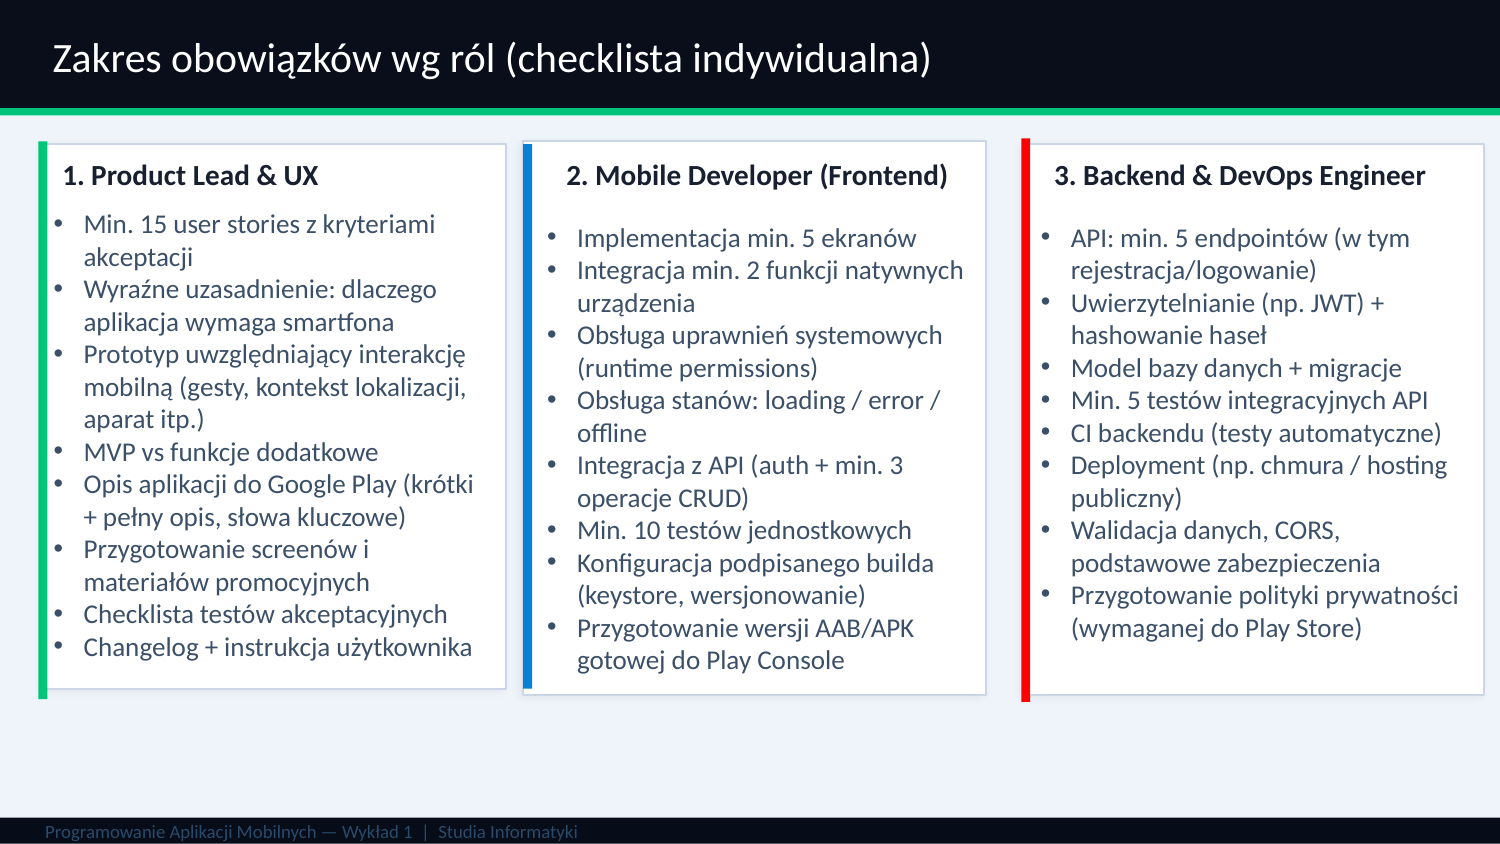

Zakres obowiązków wg ról (checklista indywidualna)
1. Product Lead & UX
2. Mobile Developer (Frontend)
3. Backend & DevOps Engineer
Min. 15 user stories z kryteriami akceptacji
Wyraźne uzasadnienie: dlaczego aplikacja wymaga smartfona
Prototyp uwzględniający interakcję mobilną (gesty, kontekst lokalizacji, aparat itp.)
MVP vs funkcje dodatkowe
Opis aplikacji do Google Play (krótki + pełny opis, słowa kluczowe)
Przygotowanie screenów i materiałów promocyjnych
Checklista testów akceptacyjnych
Changelog + instrukcja użytkownika
Implementacja min. 5 ekranów
Integracja min. 2 funkcji natywnych urządzenia
Obsługa uprawnień systemowych (runtime permissions)
Obsługa stanów: loading / error / offline
Integracja z API (auth + min. 3 operacje CRUD)
Min. 10 testów jednostkowych
Konfiguracja podpisanego builda (keystore, wersjonowanie)
Przygotowanie wersji AAB/APK gotowej do Play Console
API: min. 5 endpointów (w tym rejestracja/logowanie)
Uwierzytelnianie (np. JWT) + hashowanie haseł
Model bazy danych + migracje
Min. 5 testów integracyjnych API
CI backendu (testy automatyczne)
Deployment (np. chmura / hosting publiczny)
Walidacja danych, CORS, podstawowe zabezpieczenia
Przygotowanie polityki prywatności (wymaganej do Play Store)
Programowanie Aplikacji Mobilnych — Wykład 1 | Studia Informatyki